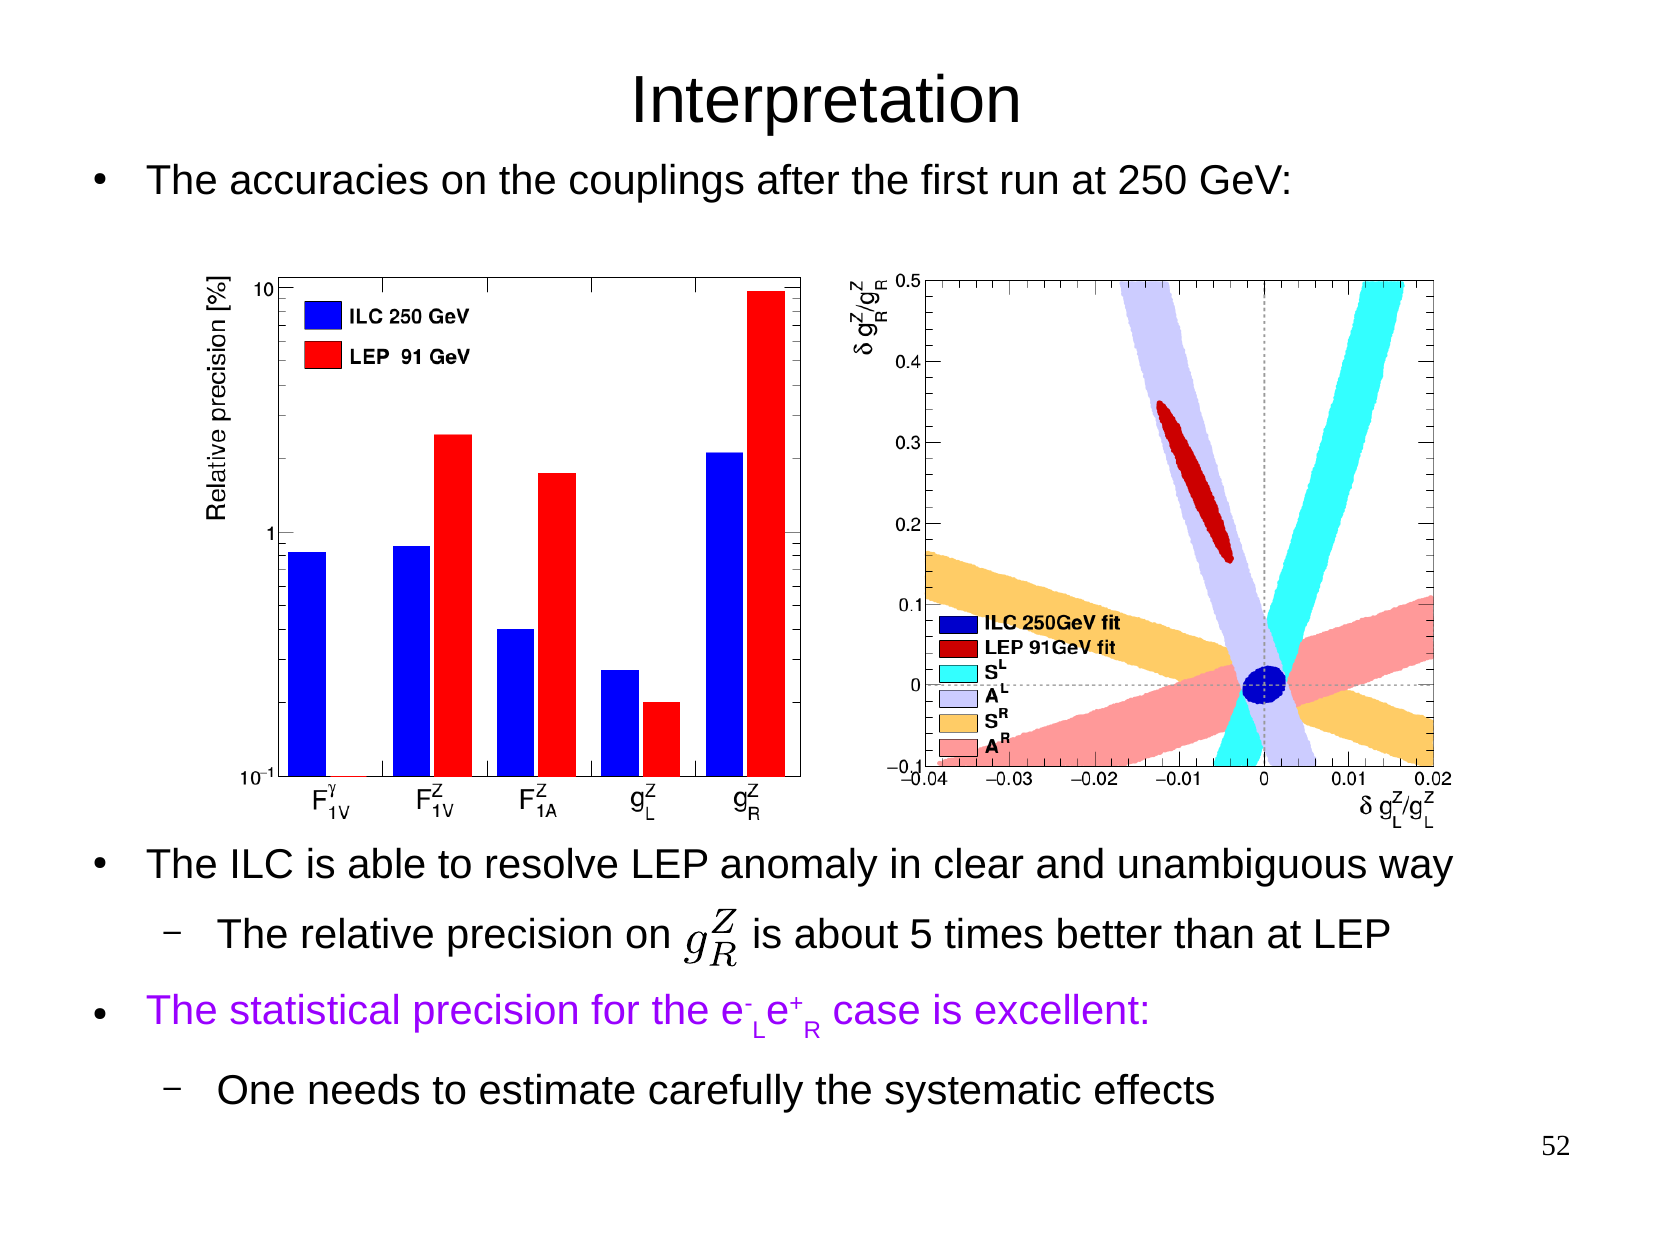

# Interpretation
The accuracies on the couplings after the first run at 250 GeV:
The ILC is able to resolve LEP anomaly in clear and unambiguous way
The relative precision on is about 5 times better than at LEP
The statistical precision for the e-Le+R case is excellent:
One needs to estimate carefully the systematic effects
52